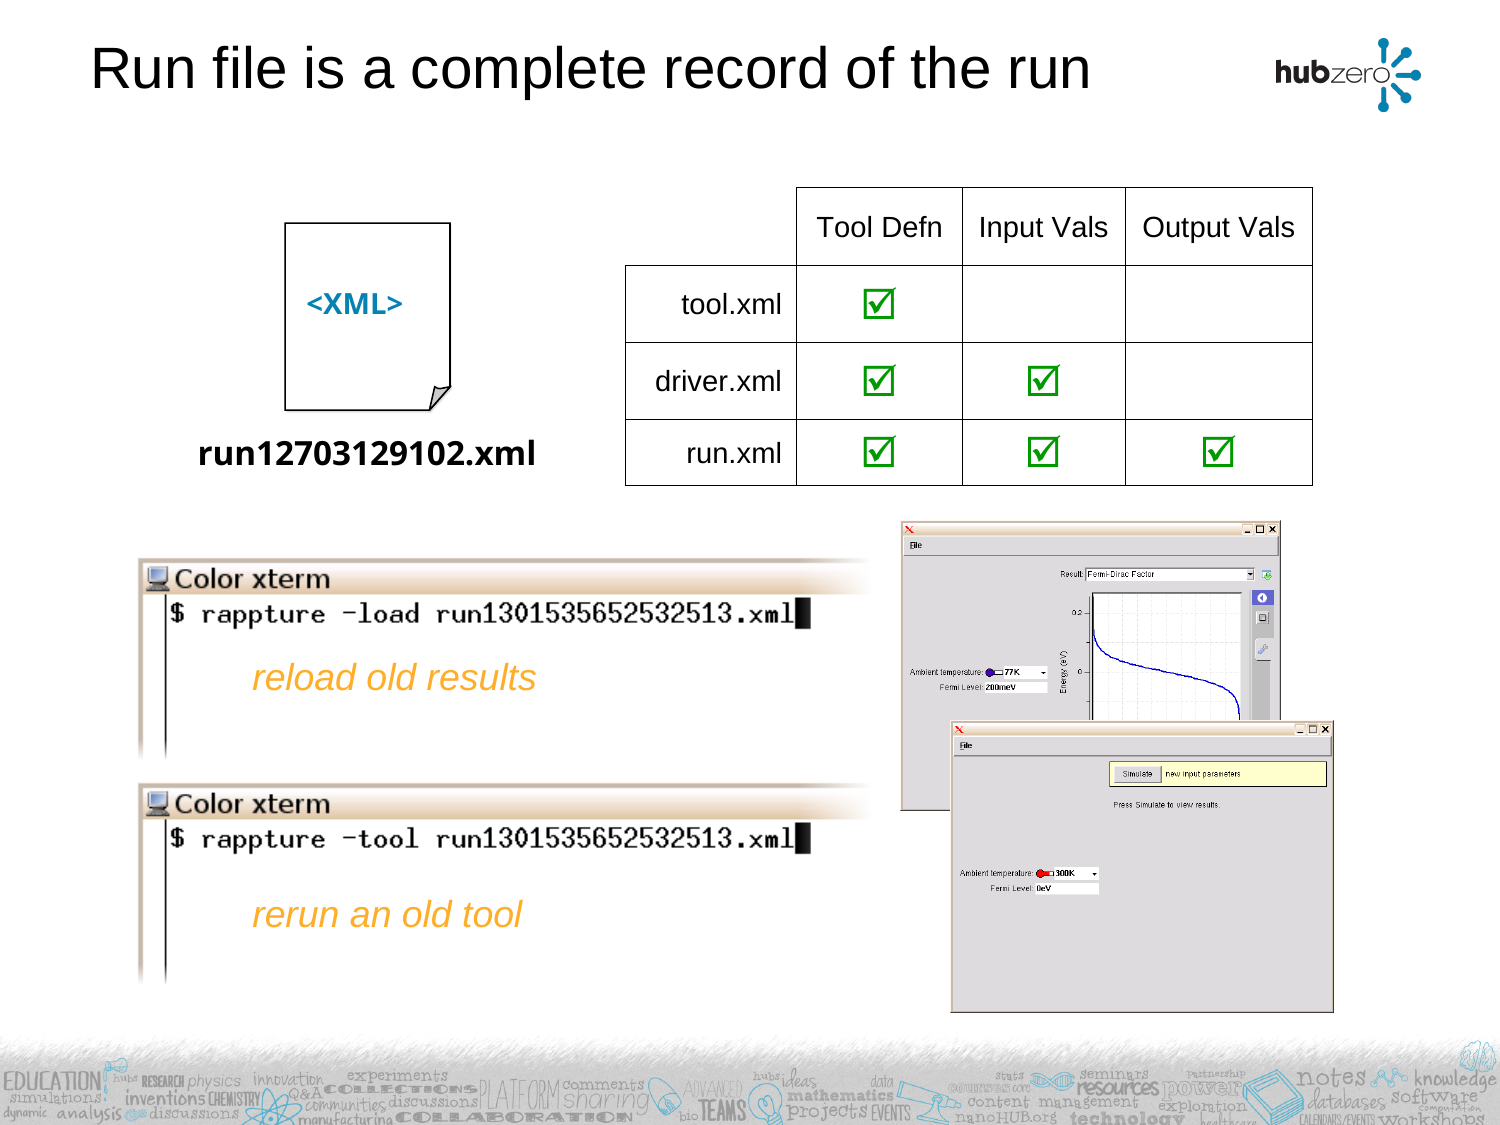

Run file is a complete record of the run
| | Tool Defn | Input Vals | Output Vals |
| --- | --- | --- | --- |
| tool.xml |  | | |
| driver.xml |  |  | |
| run.xml |  |  |  |
<XML>
run12703129102.xml
reload old results
rerun an old tool